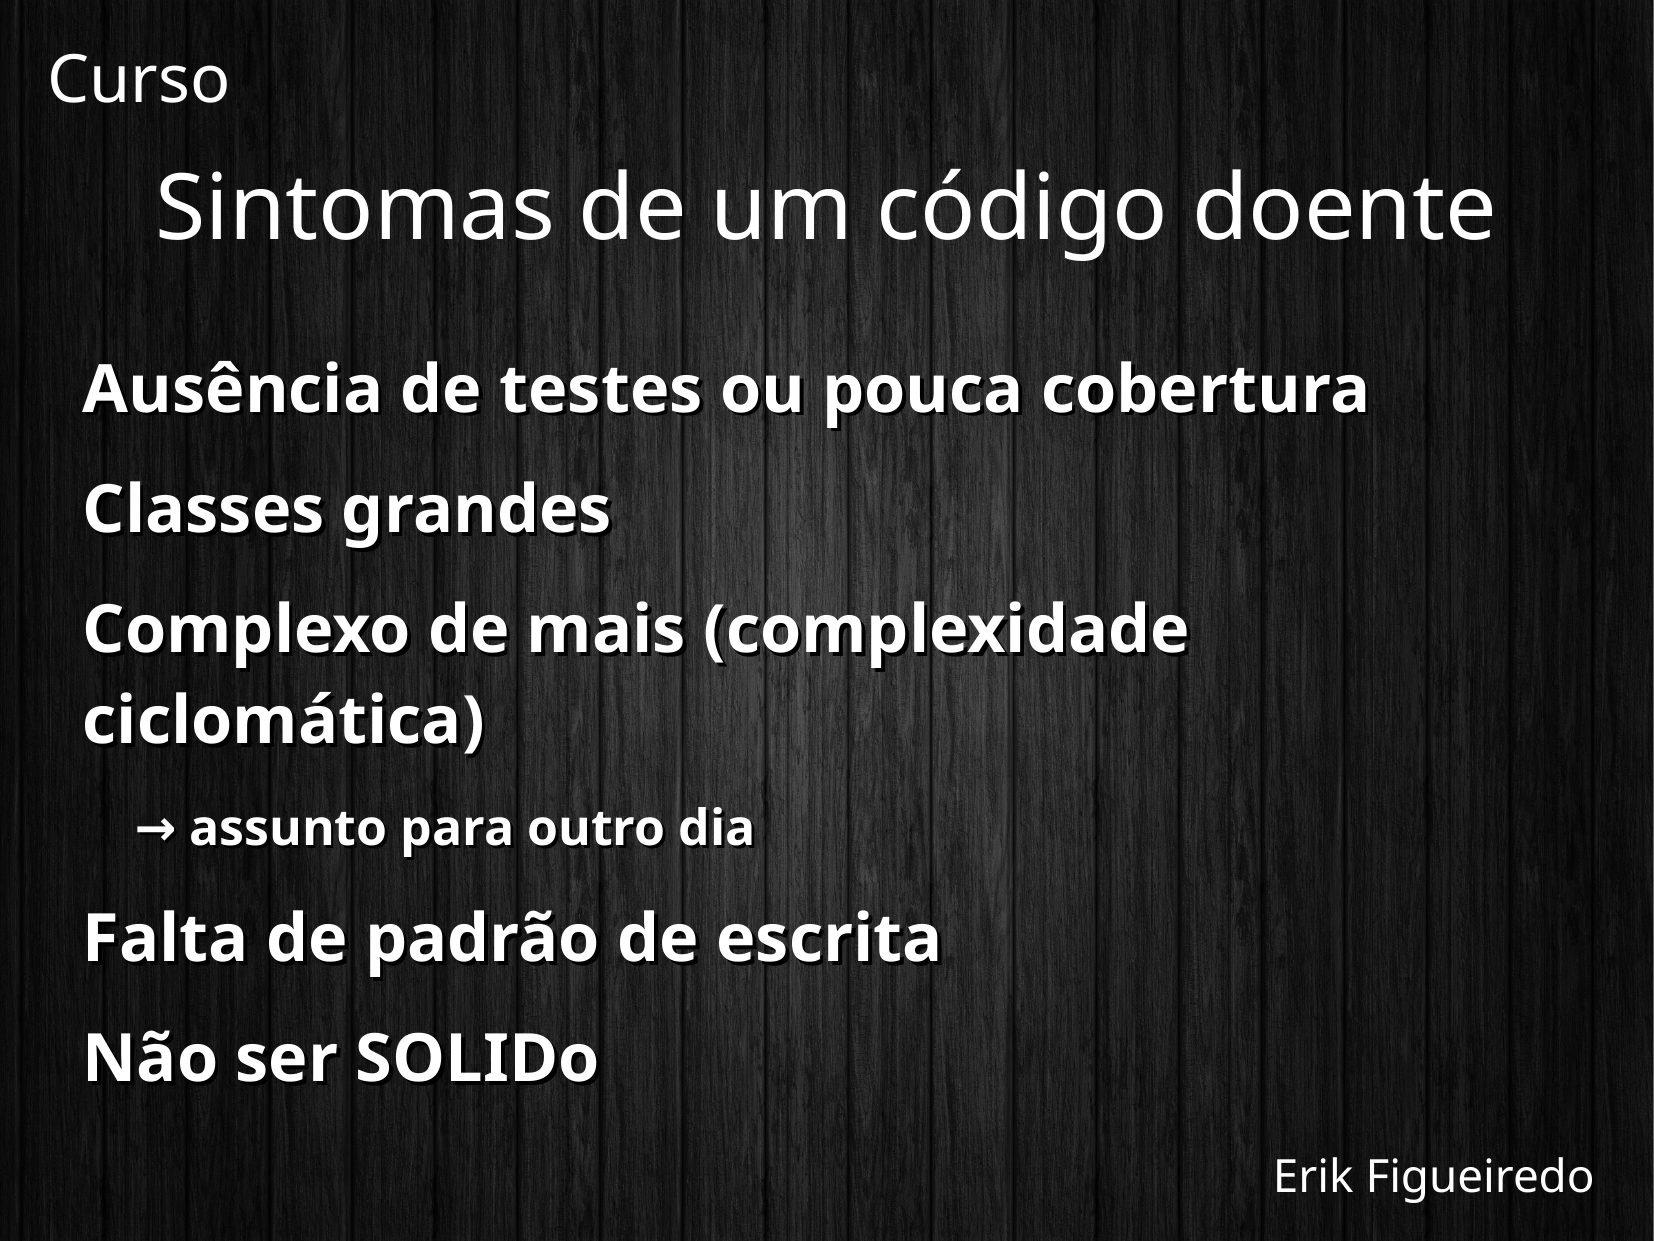

Curso
# Sintomas de um código doente
Ausência de testes ou pouca cobertura
Classes grandes
Complexo de mais (complexidade ciclomática)
 → assunto para outro dia
Falta de padrão de escrita
Não ser SOLIDo
Erik Figueiredo